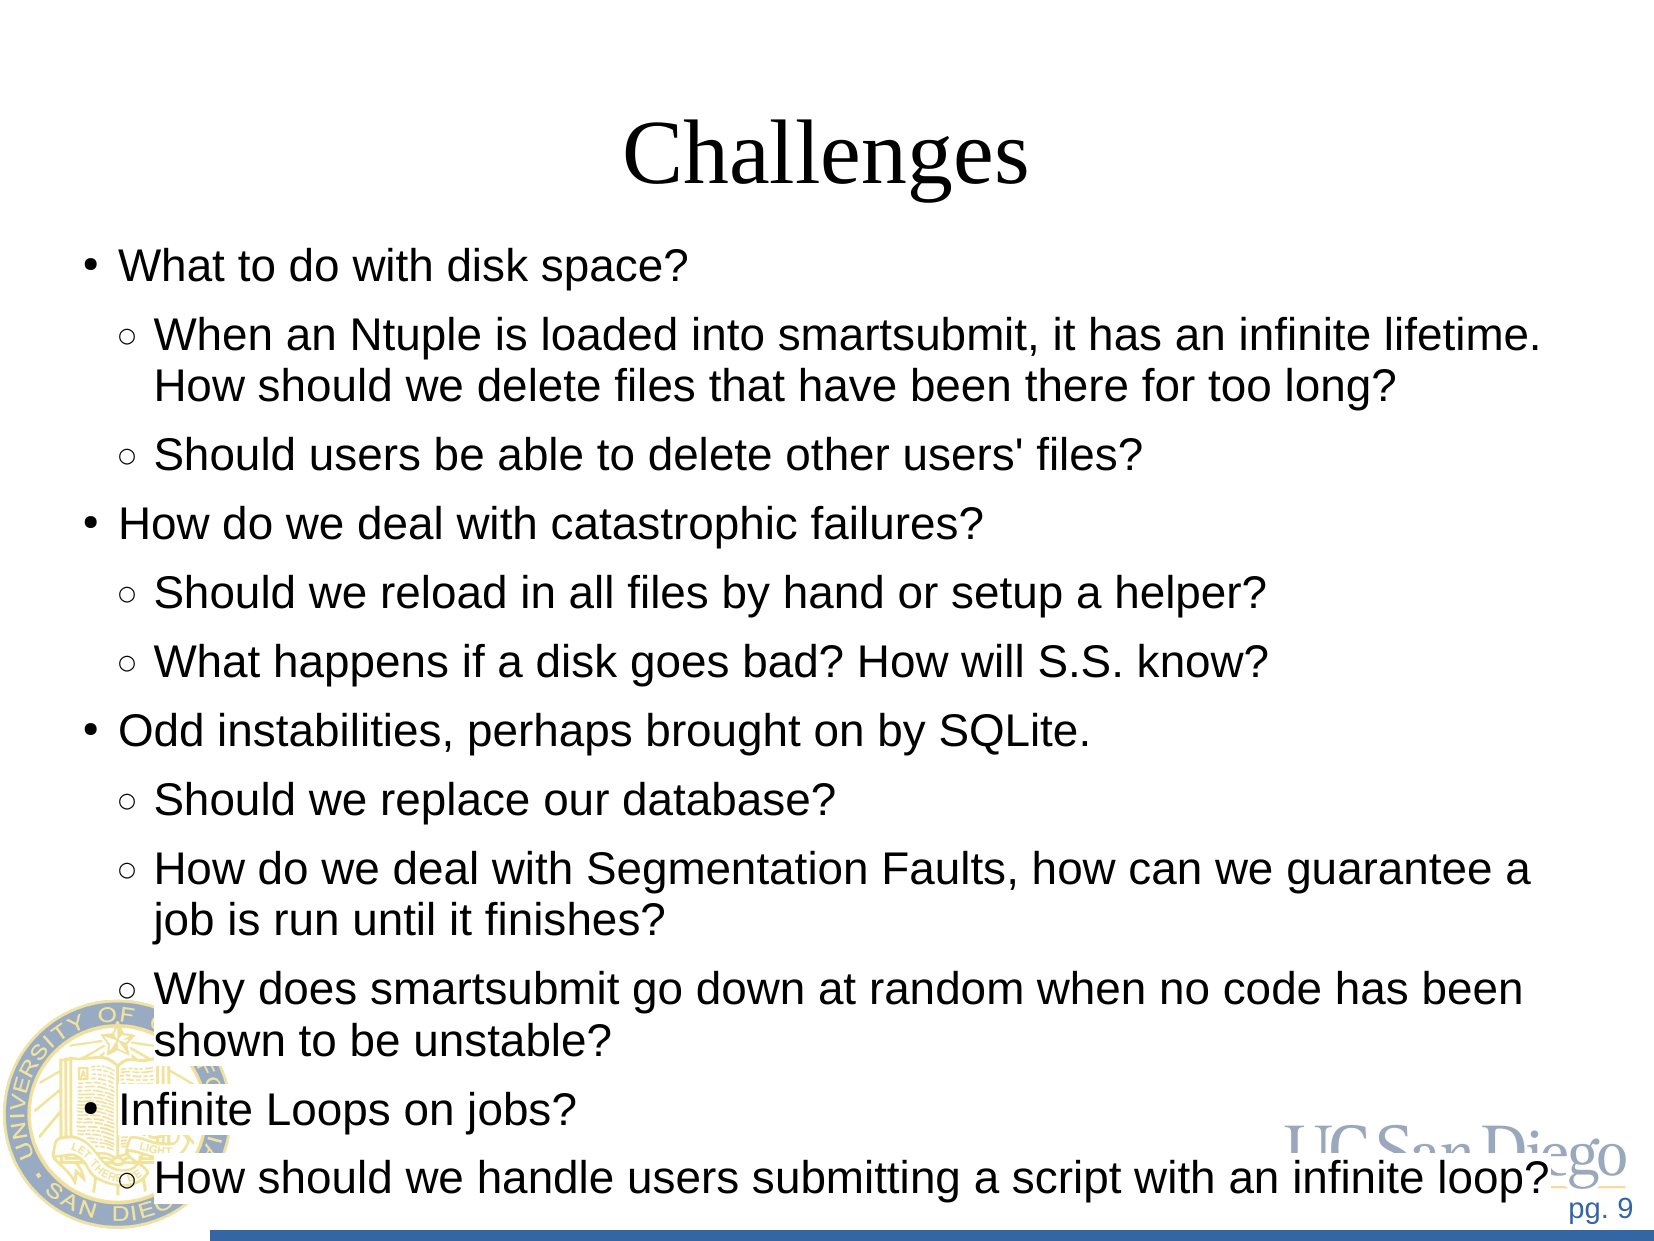

# Challenges
What to do with disk space?
When an Ntuple is loaded into smartsubmit, it has an infinite lifetime. How should we delete files that have been there for too long?
Should users be able to delete other users' files?
How do we deal with catastrophic failures?
Should we reload in all files by hand or setup a helper?
What happens if a disk goes bad? How will S.S. know?
Odd instabilities, perhaps brought on by SQLite.
Should we replace our database?
How do we deal with Segmentation Faults, how can we guarantee a job is run until it finishes?
Why does smartsubmit go down at random when no code has been shown to be unstable?
Infinite Loops on jobs?
How should we handle users submitting a script with an infinite loop?